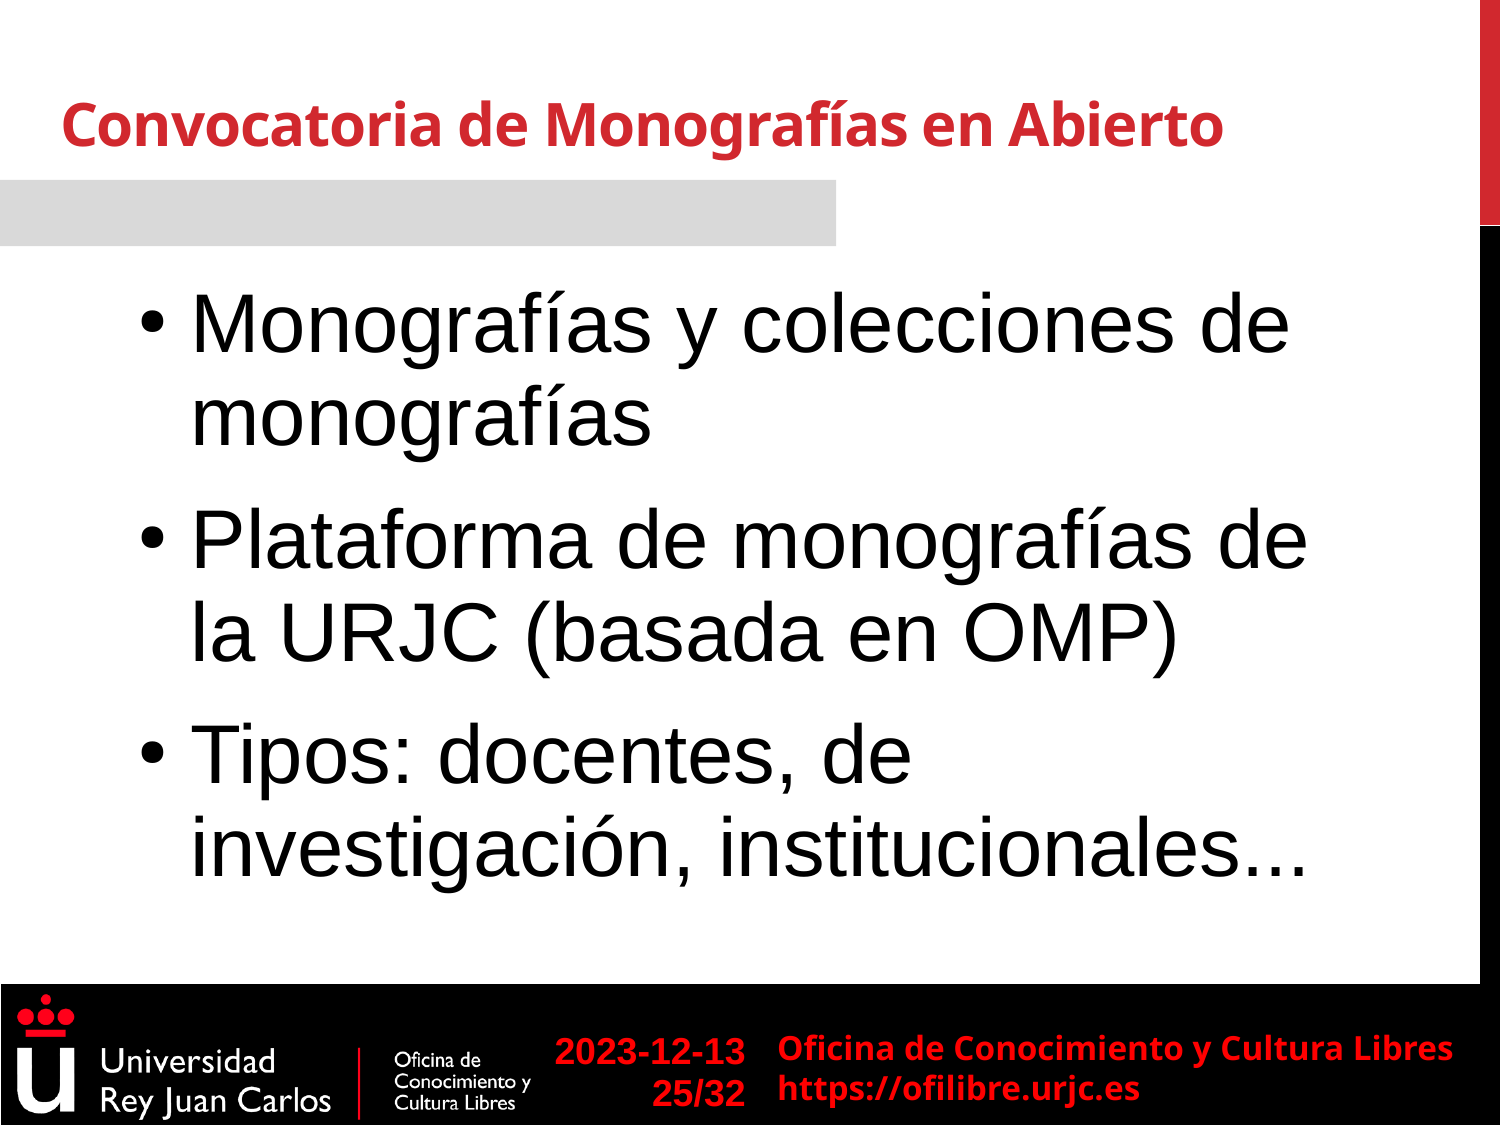

Convocatoria de Monografías en Abierto
# Monografías y colecciones de monografías
Plataforma de monografías de la URJC (basada en OMP)
Tipos: docentes, de investigación, institucionales...